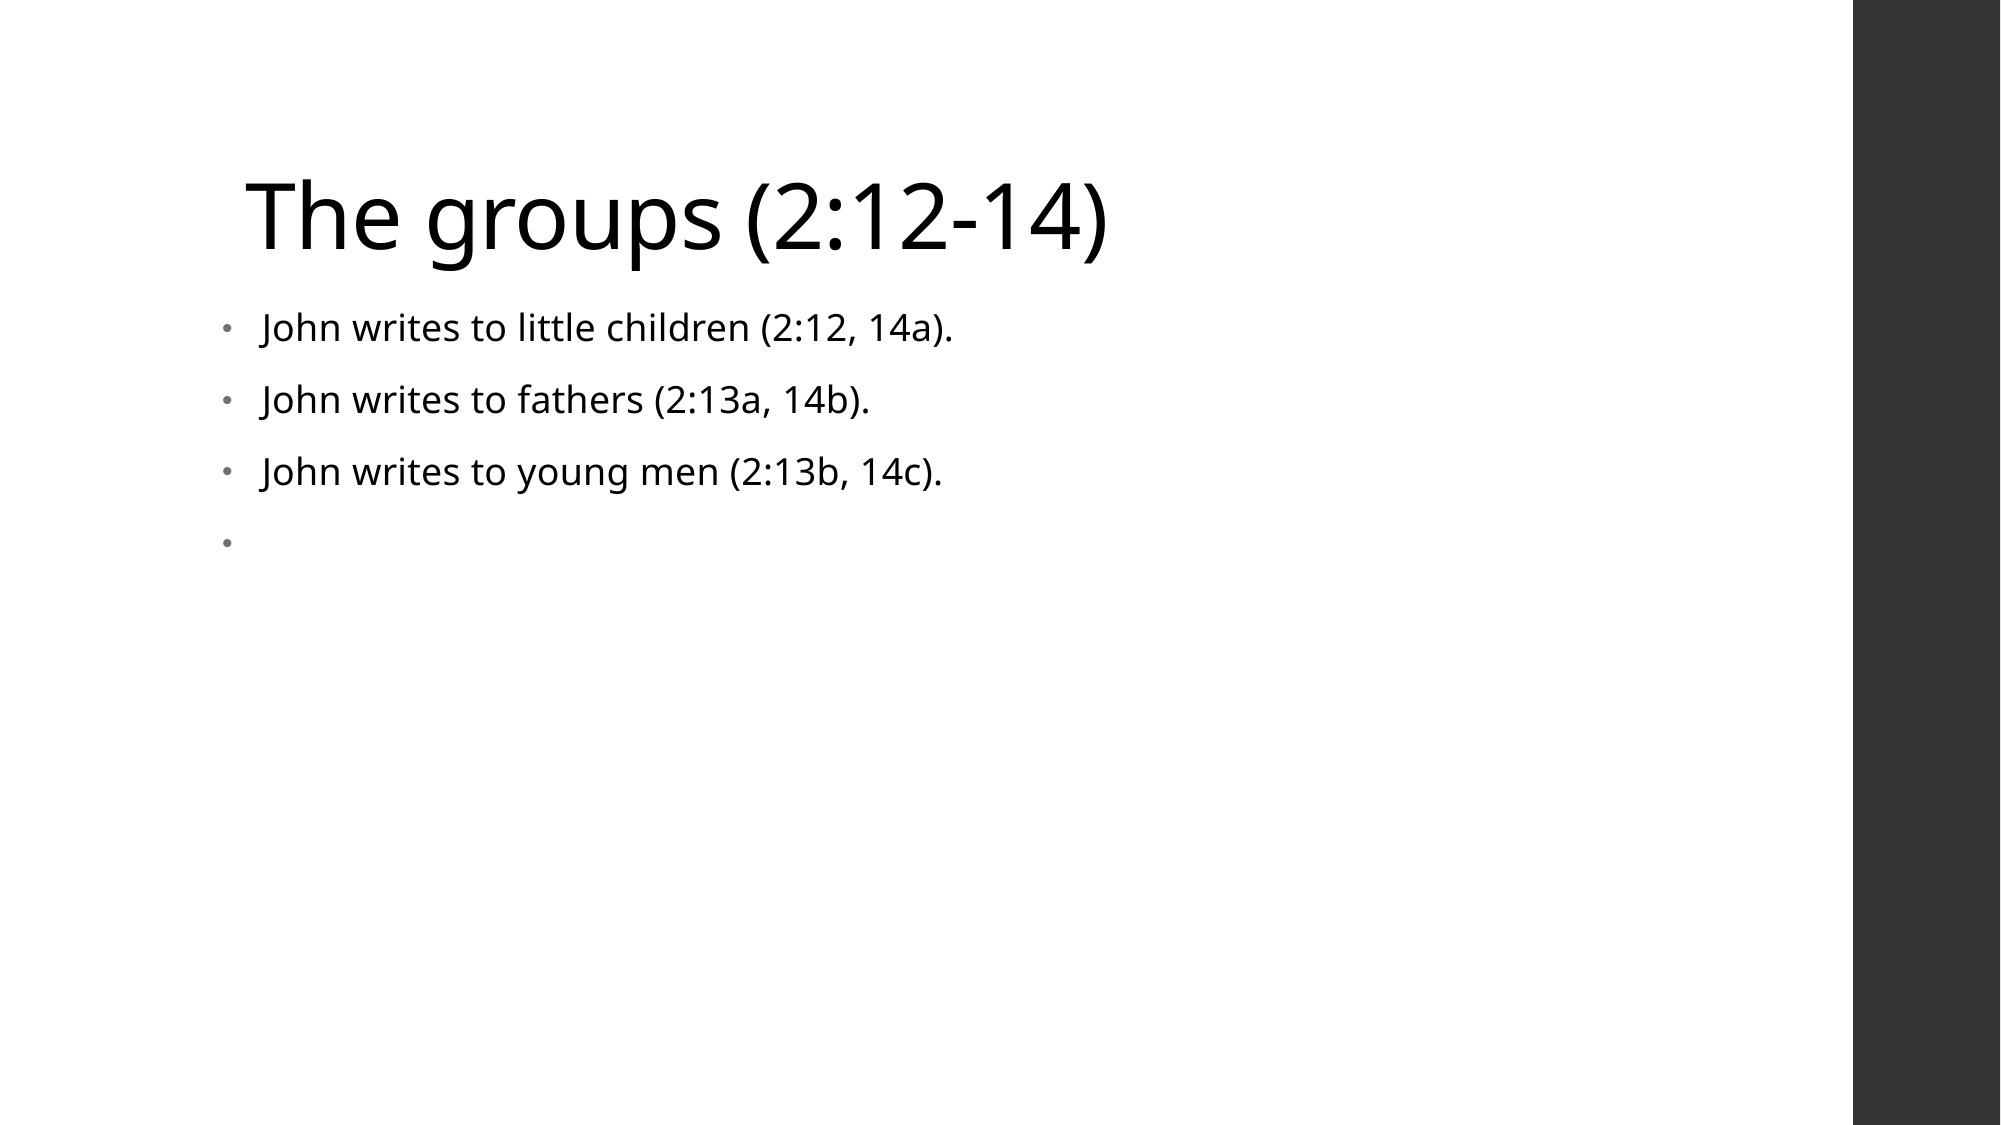

# The groups (2:12-14)
 John writes to little children (2:12, 14a).
 John writes to fathers (2:13a, 14b).
 John writes to young men (2:13b, 14c).